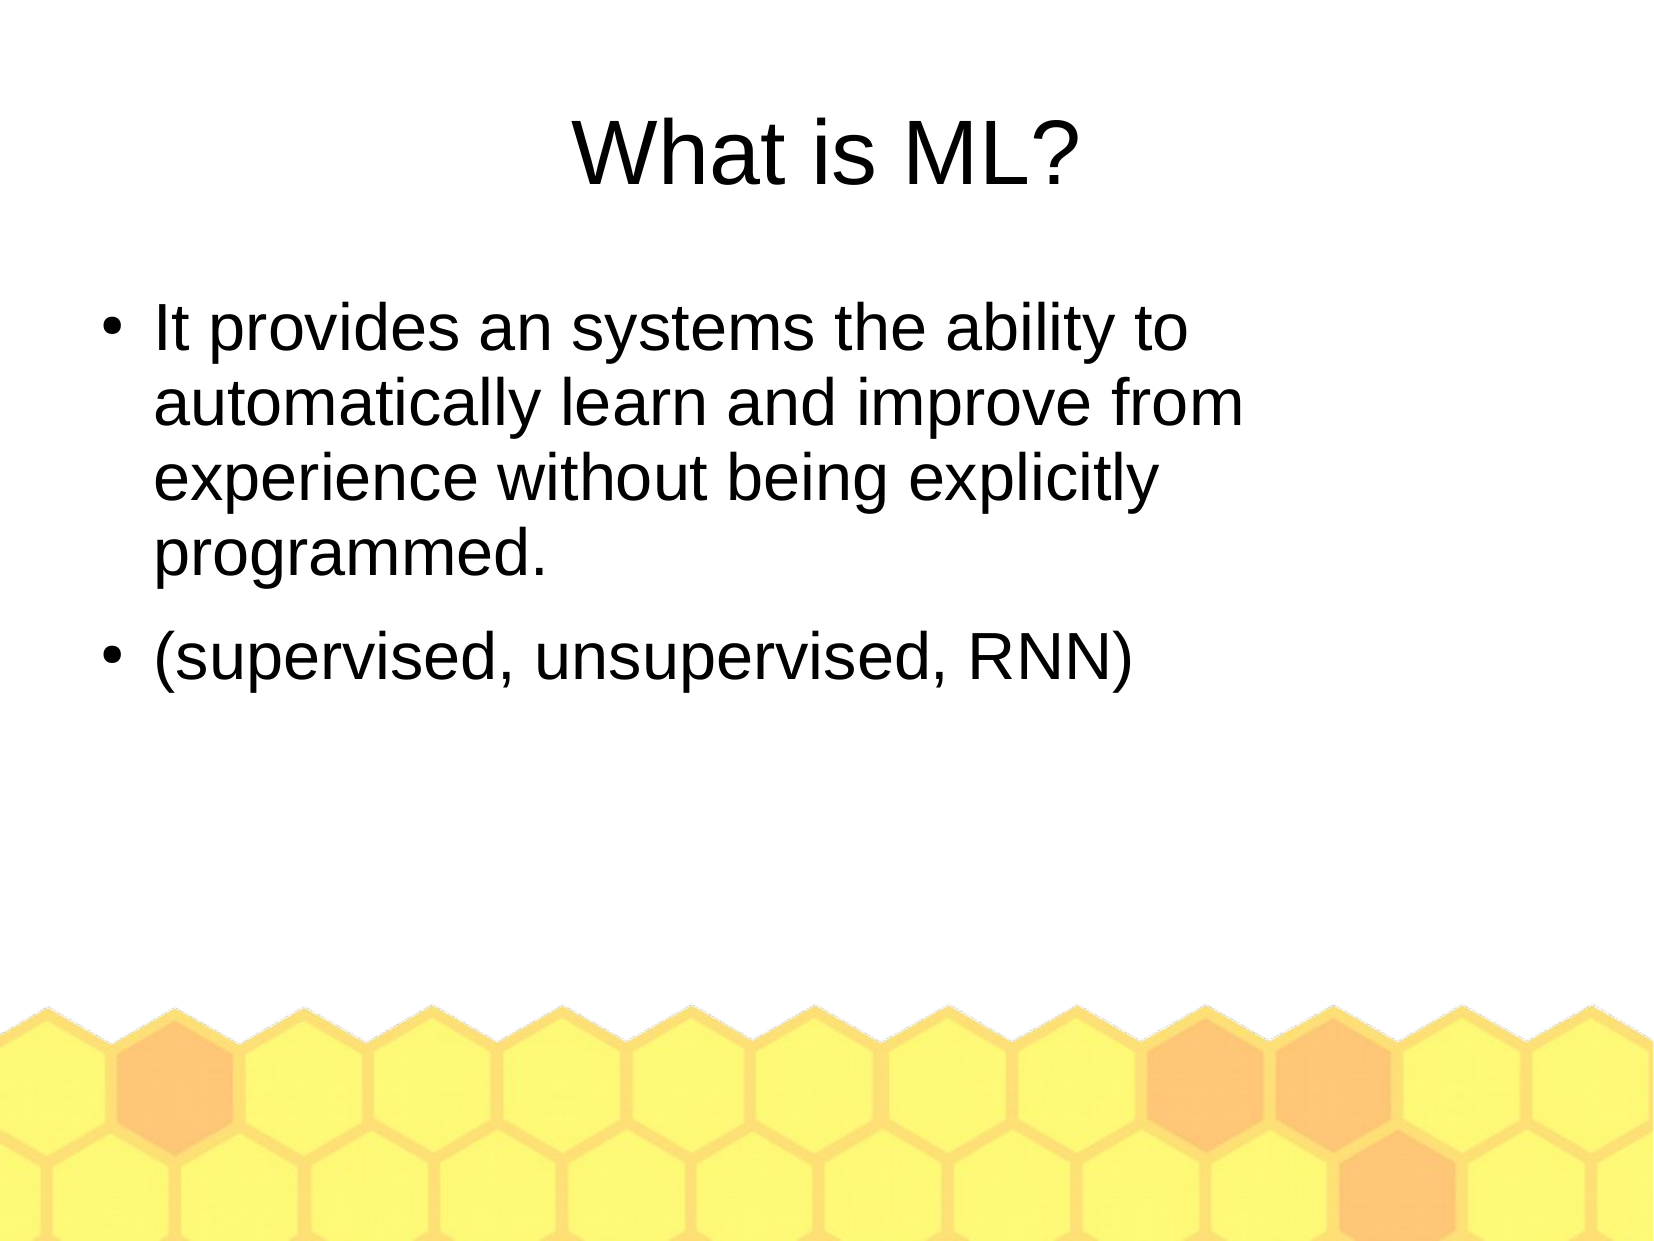

# What is ML?
It provides an systems the ability to automatically learn and improve from experience without being explicitly programmed.
(supervised, unsupervised, RNN)